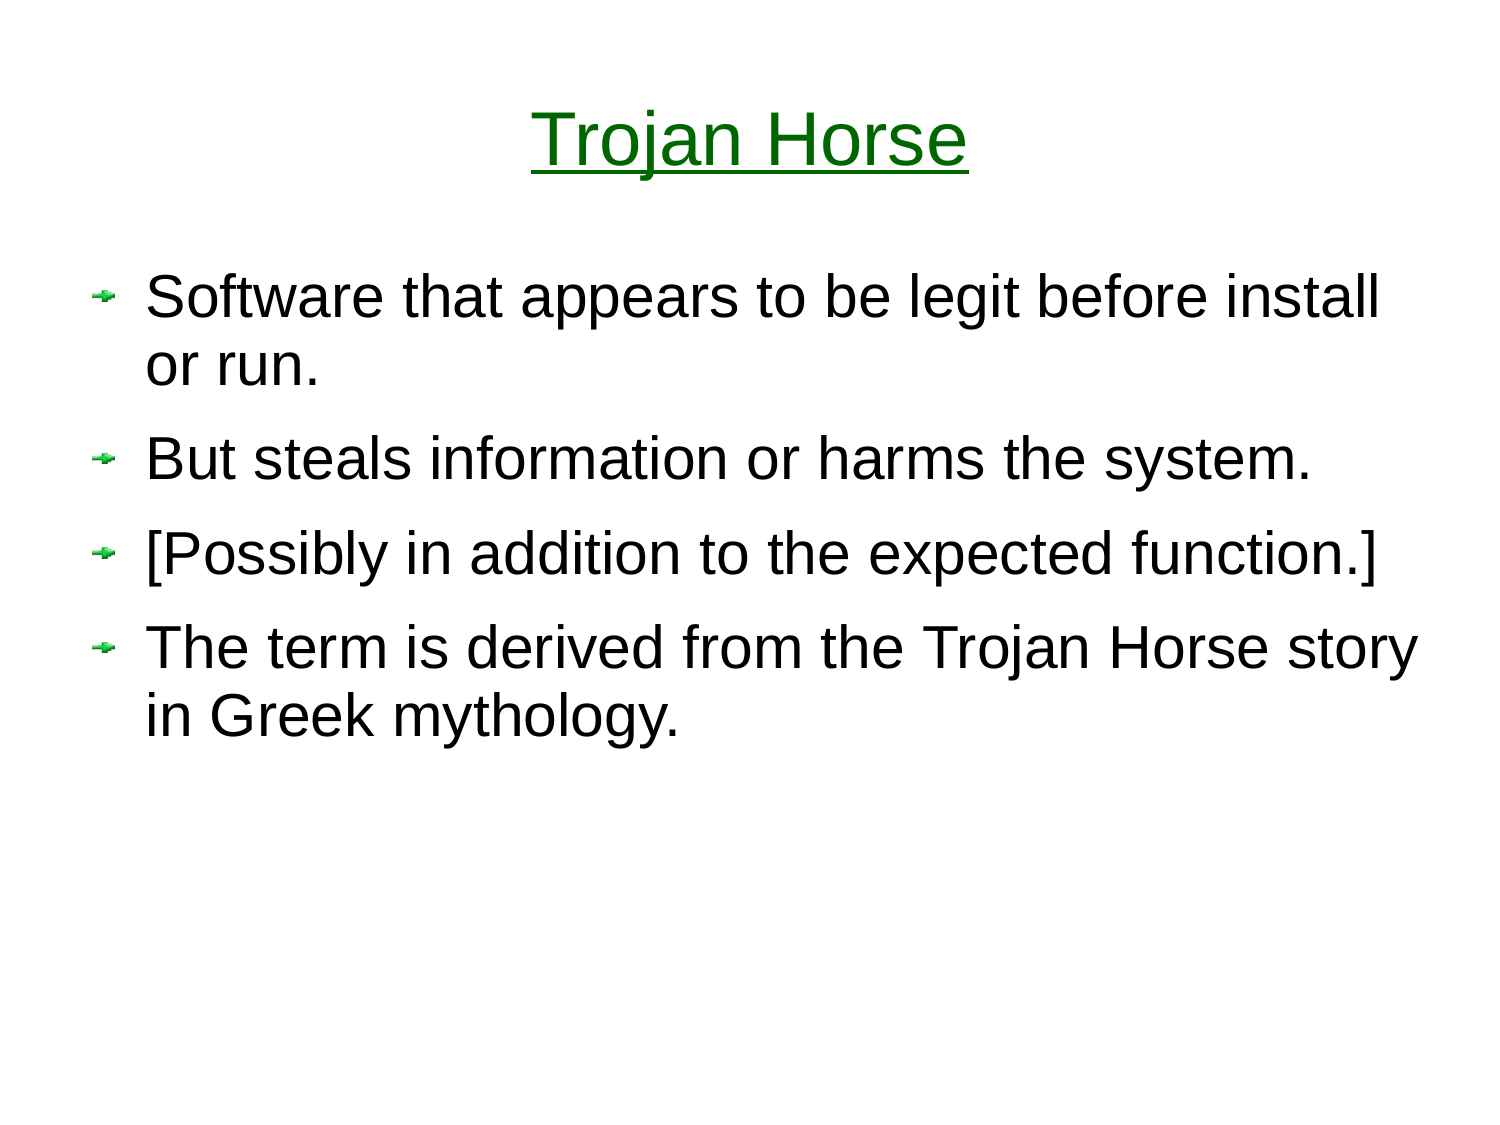

# Trojan Horse
Software that appears to be legit before install or run.
But steals information or harms the system.
[Possibly in addition to the expected function.]
The term is derived from the Trojan Horse story in Greek mythology.